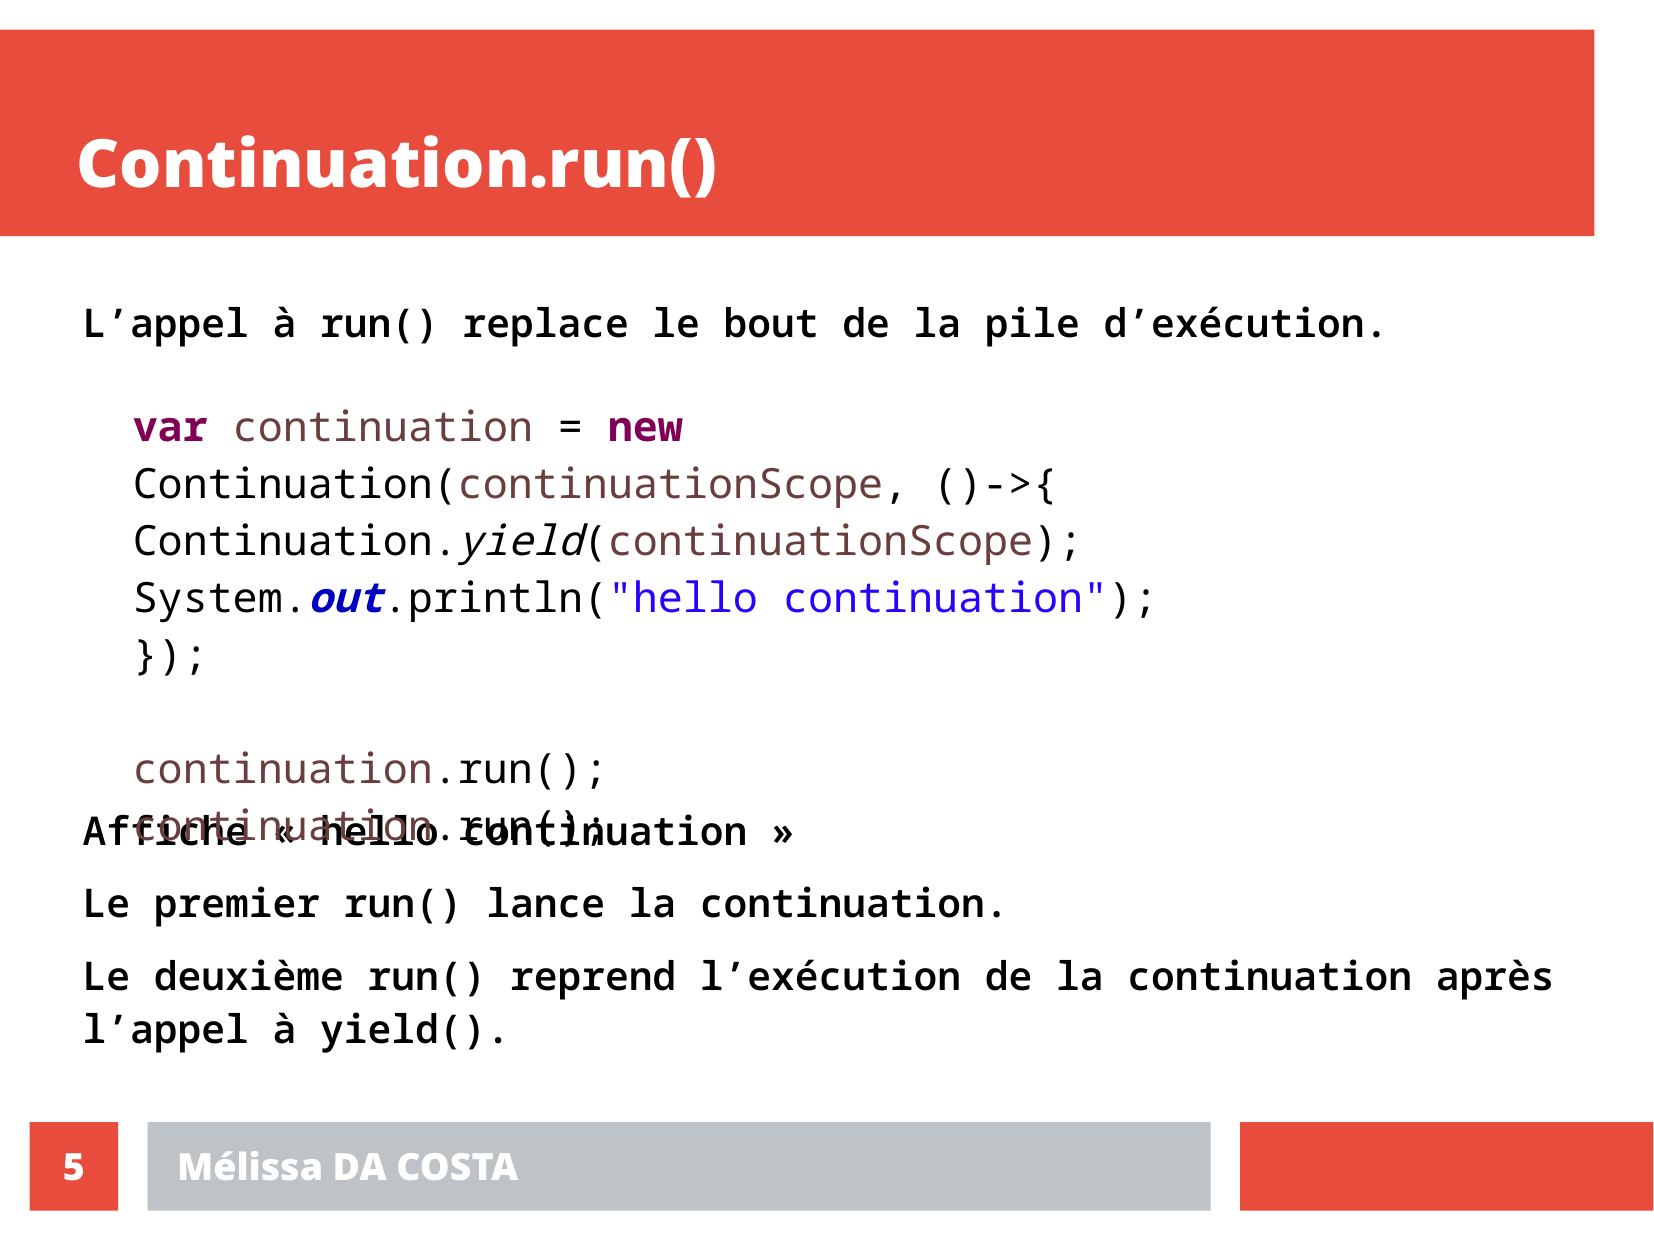

# Continuation.run()
L’appel à run() replace le bout de la pile d’exécution.
Affiche « hello continuation »
Le premier run() lance la continuation.
Le deuxième run() reprend l’exécution de la continuation après l’appel à yield().
var continuation = new Continuation(continuationScope, ()->{
Continuation.yield(continuationScope);
System.out.println("hello continuation");
});
continuation.run();
continuation.run();
5
Mélissa DA COSTA